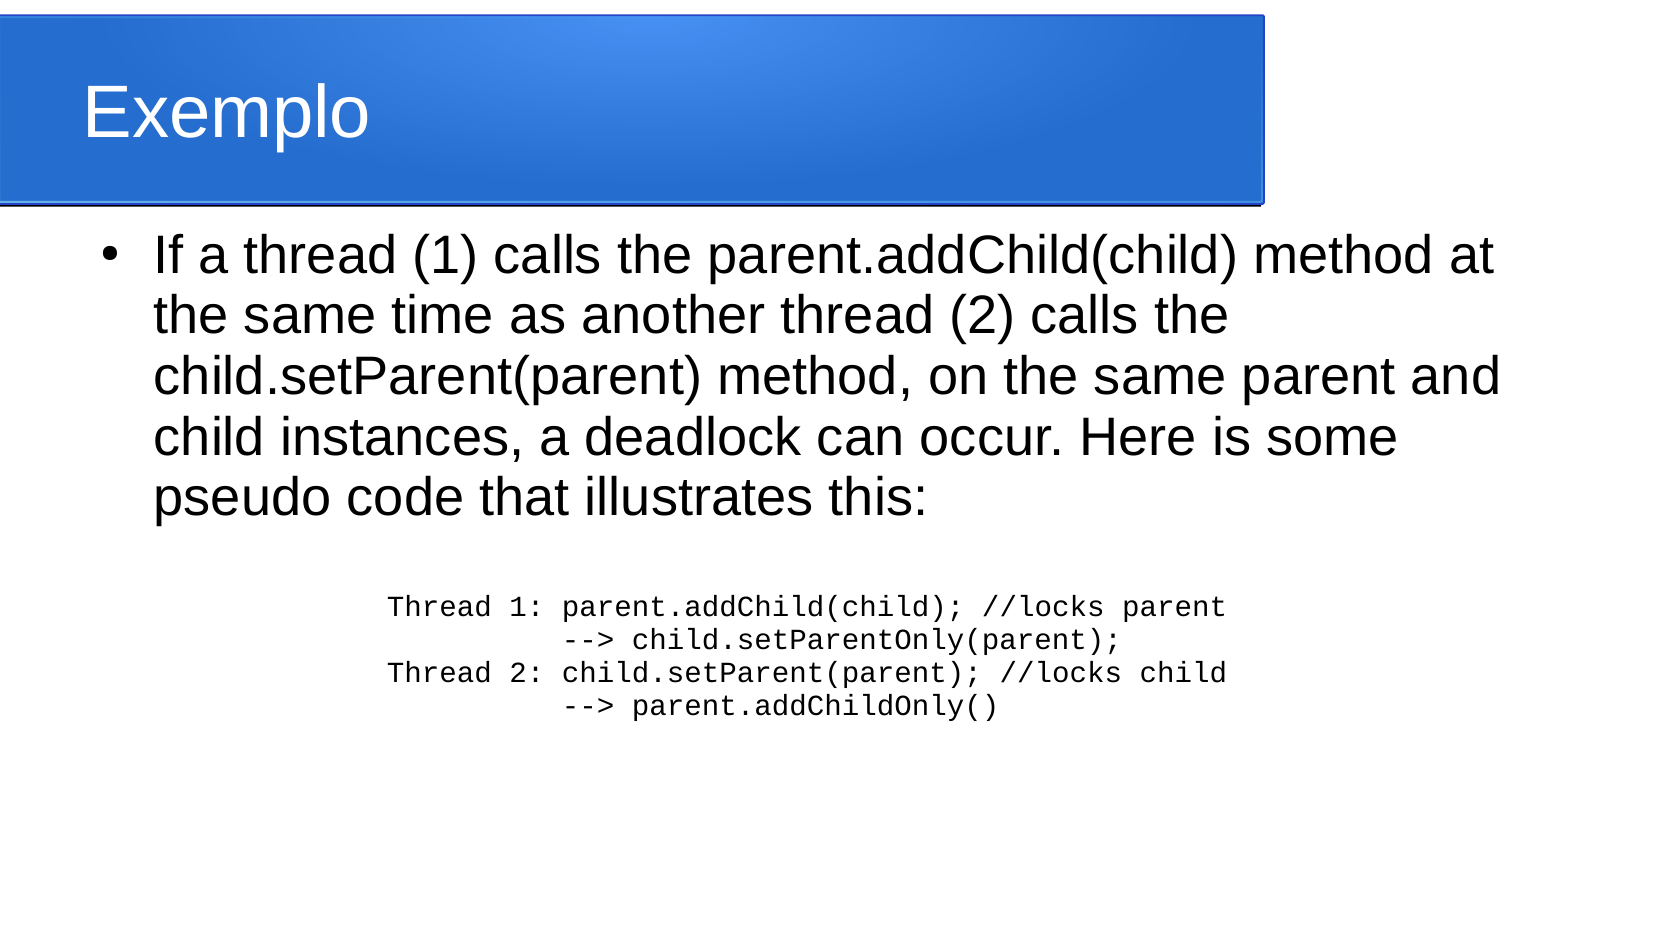

# Exemplo
If a thread (1) calls the parent.addChild(child) method at the same time as another thread (2) calls the child.setParent(parent) method, on the same parent and child instances, a deadlock can occur. Here is some pseudo code that illustrates this:
Thread 1: parent.addChild(child); //locks parent
 --> child.setParentOnly(parent);
Thread 2: child.setParent(parent); //locks child
 --> parent.addChildOnly()